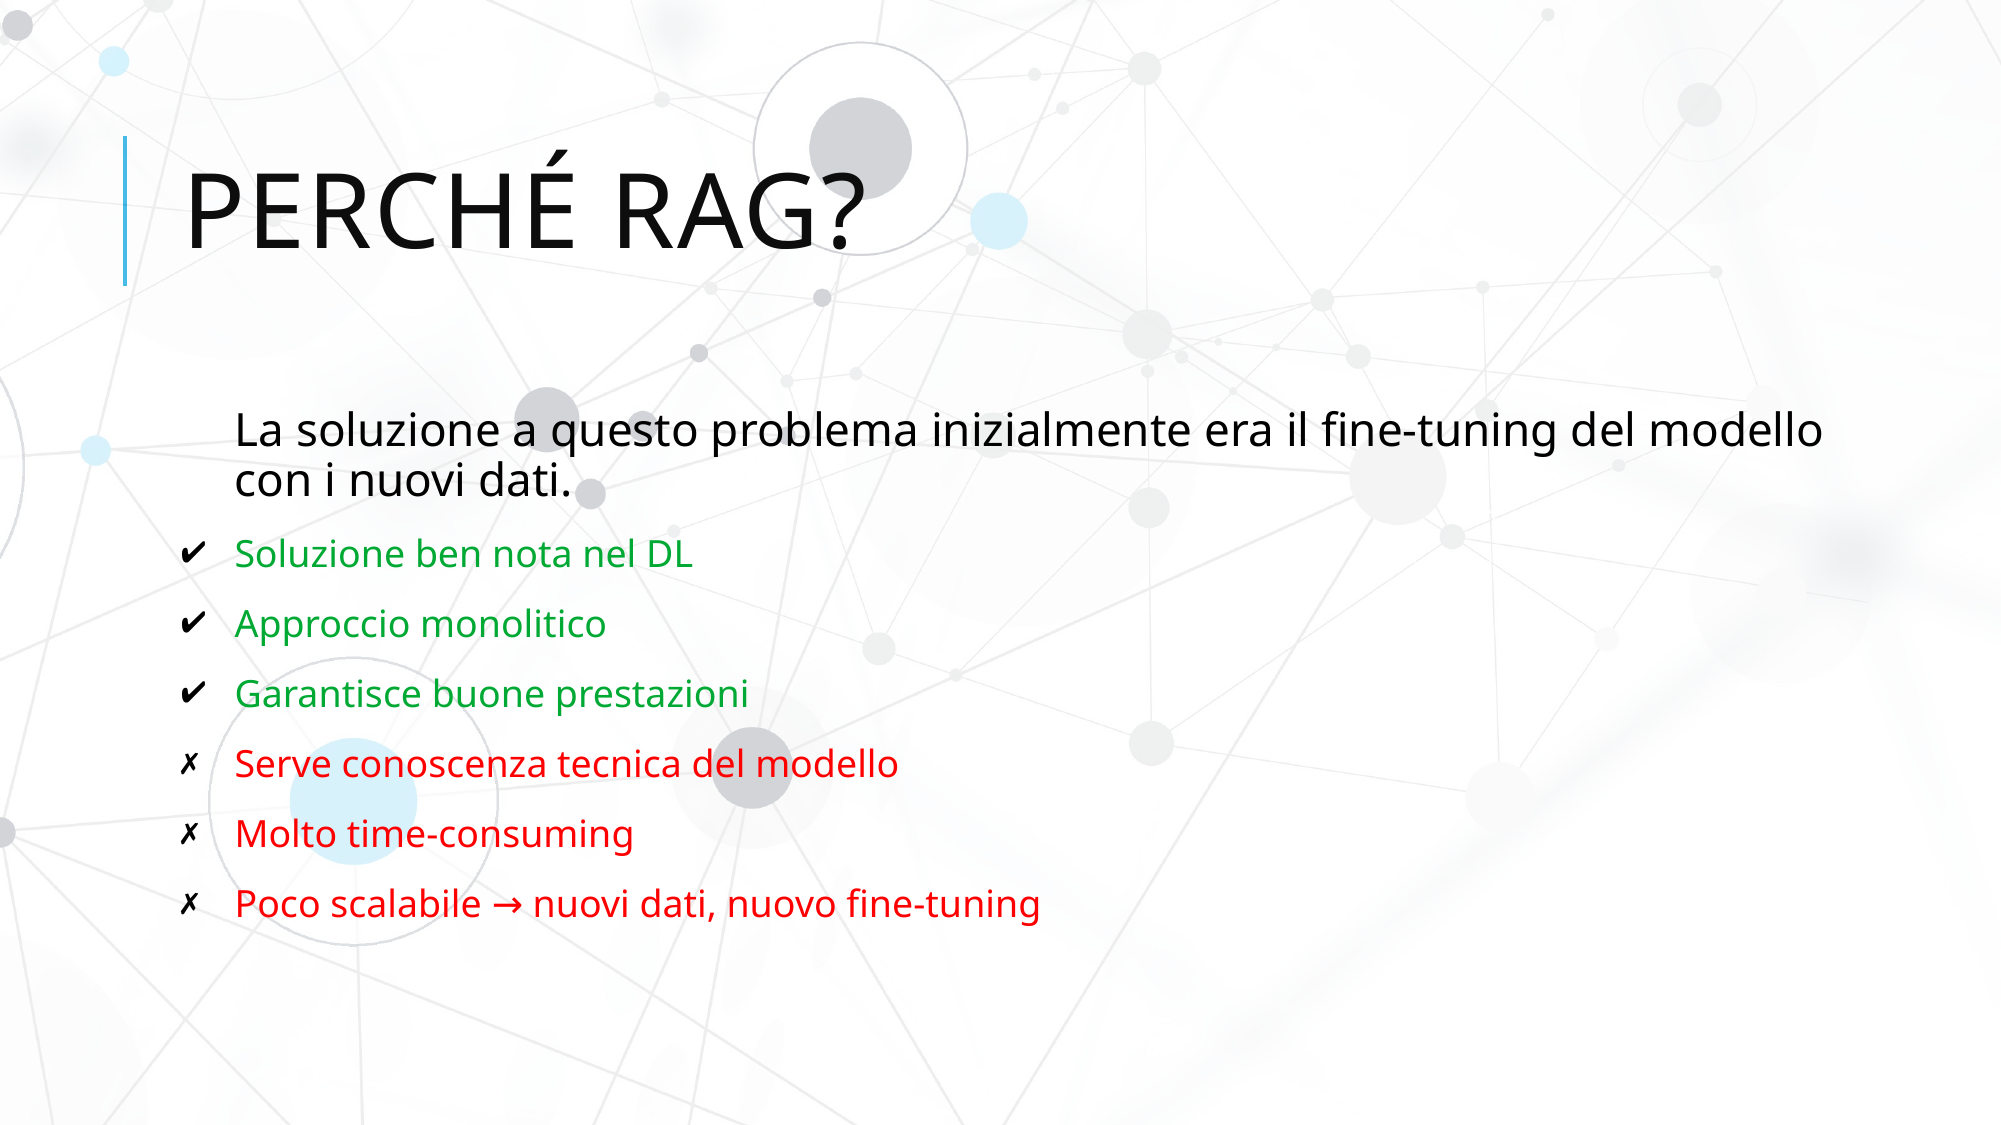

# PERCHÉ RAG?
La soluzione a questo problema inizialmente era il fine-tuning del modello con i nuovi dati.
Soluzione ben nota nel DL
Approccio monolitico
Garantisce buone prestazioni
Serve conoscenza tecnica del modello
Molto time-consuming
Poco scalabile → nuovi dati, nuovo fine-tuning